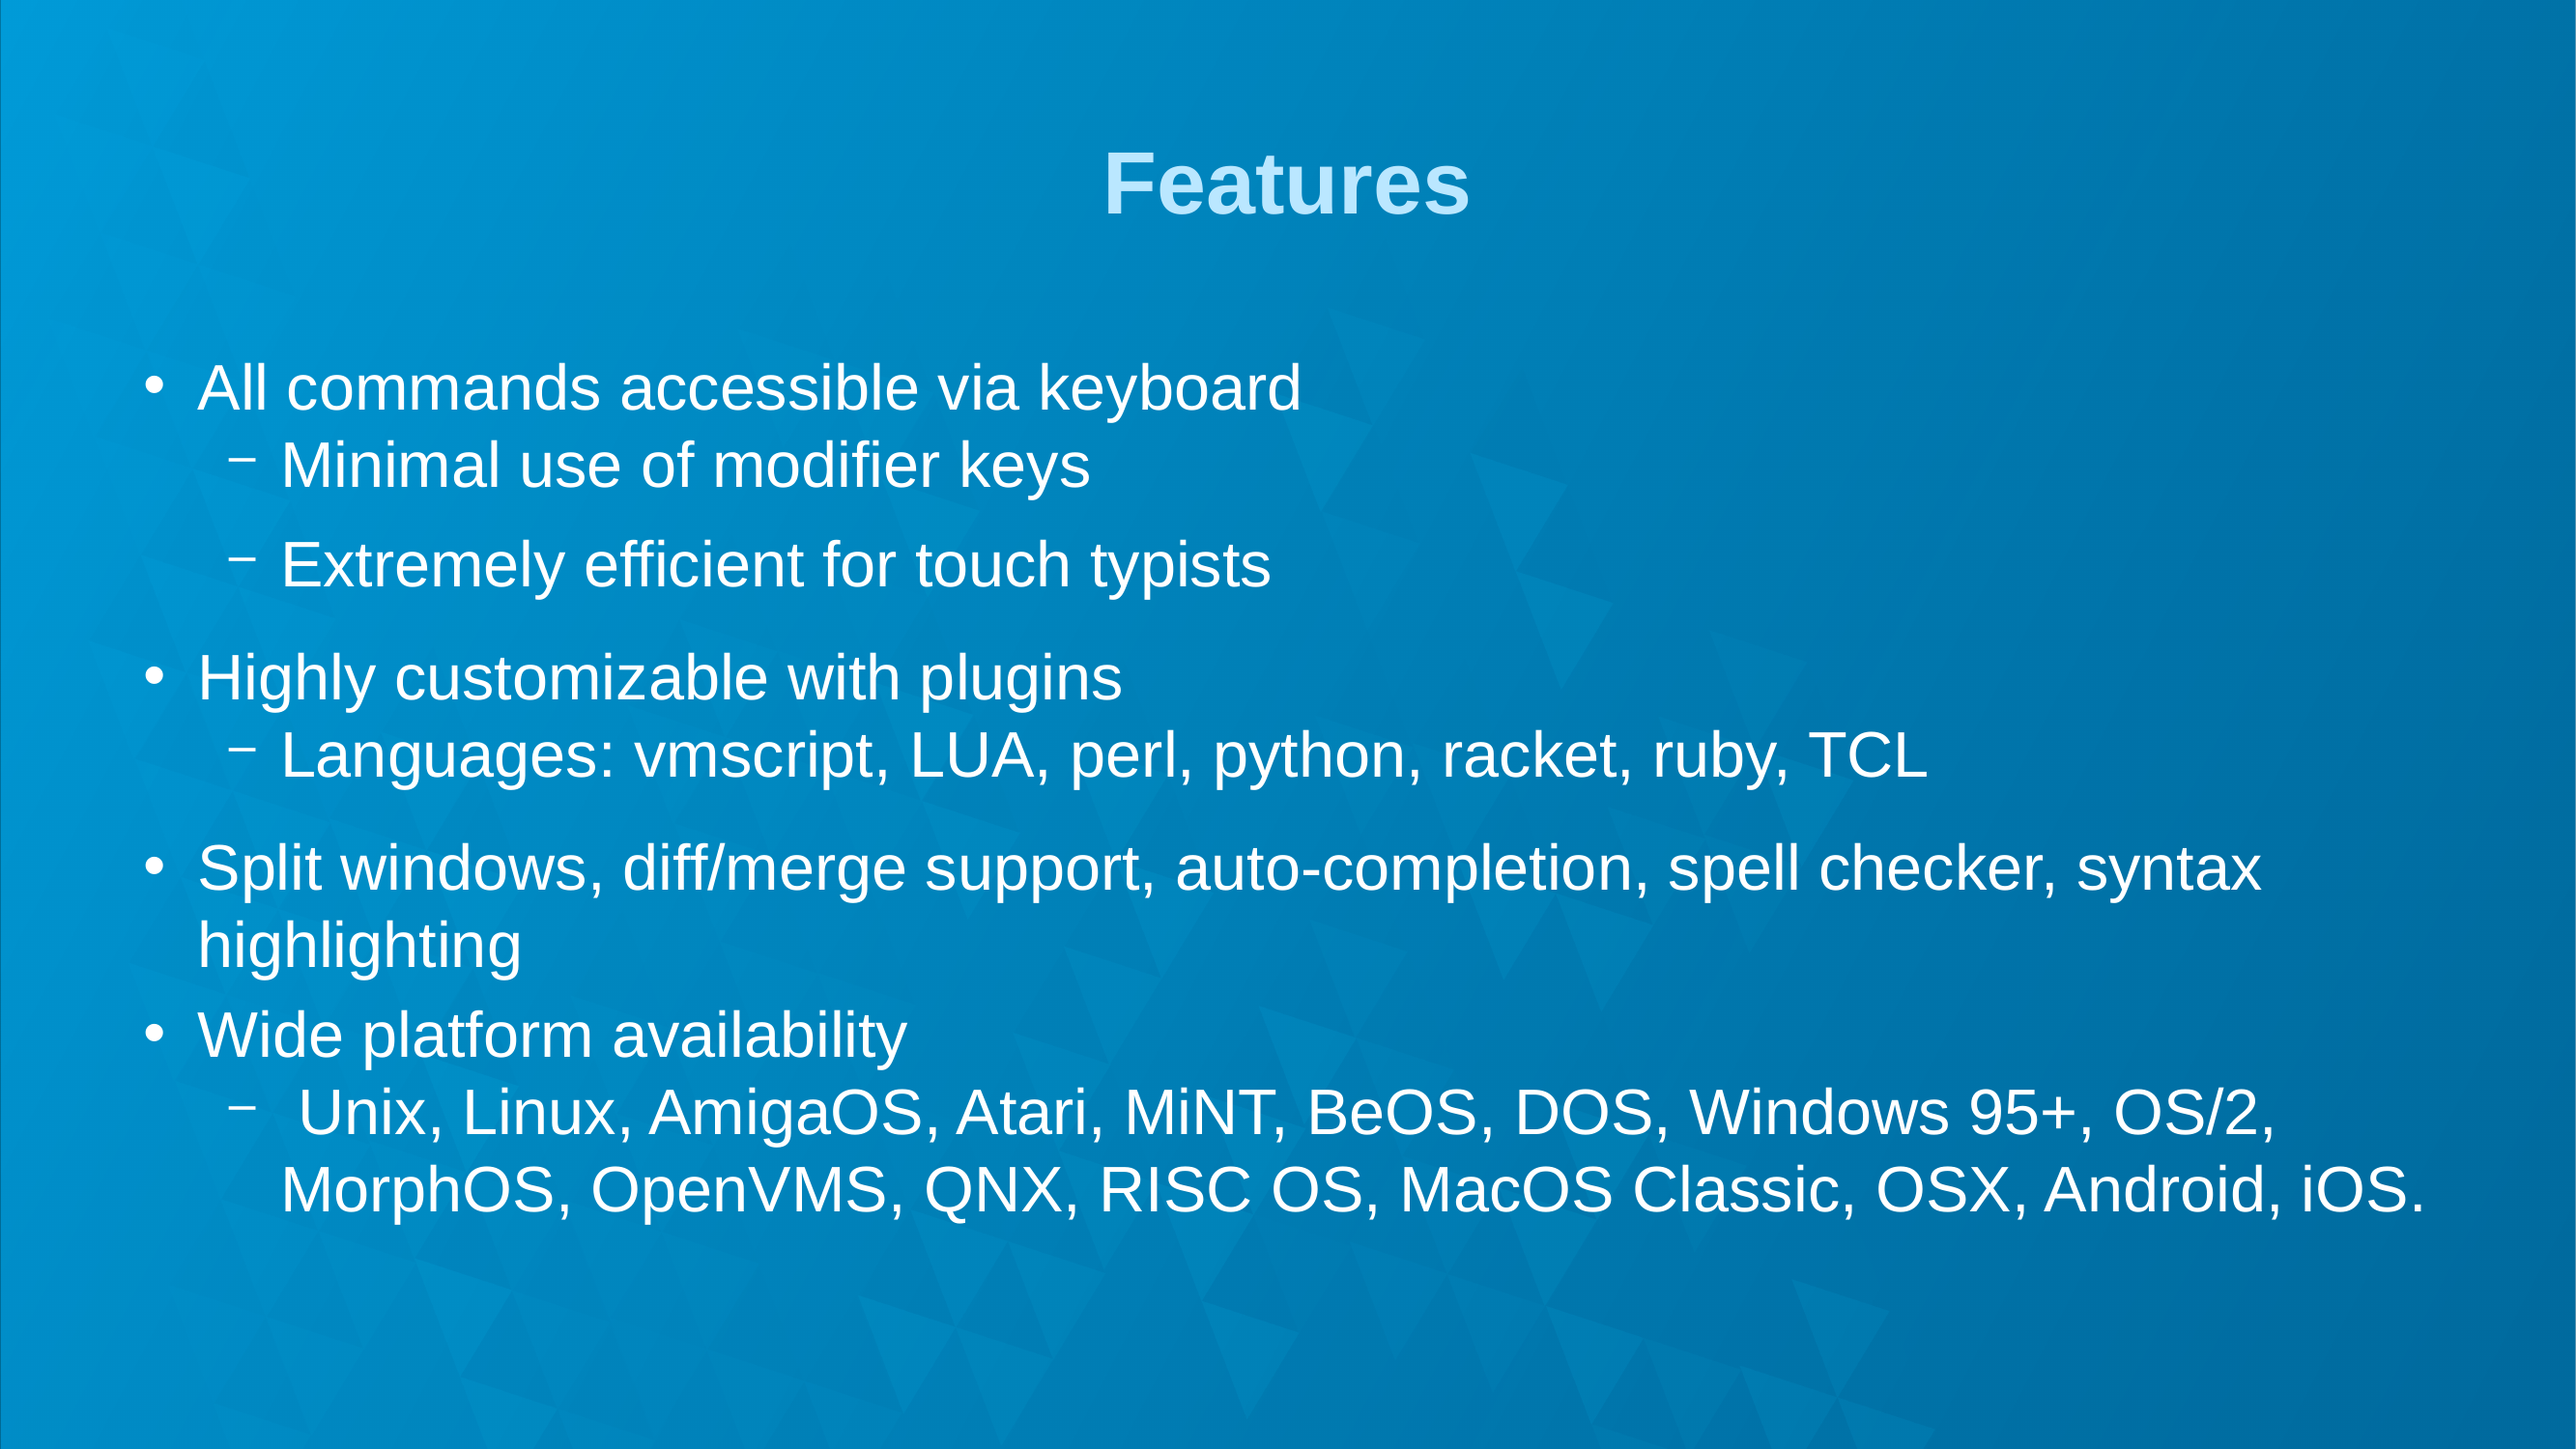

# Features
All commands accessible via keyboard
Minimal use of modifier keys
Extremely efficient for touch typists
Highly customizable with plugins
Languages: vmscript, LUA, perl, python, racket, ruby, TCL
Split windows, diff/merge support, auto-completion, spell checker, syntax highlighting
Wide platform availability
 Unix, Linux, AmigaOS, Atari, MiNT, BeOS, DOS, Windows 95+, OS/2, MorphOS, OpenVMS, QNX, RISC OS, MacOS Classic, OSX, Android, iOS.